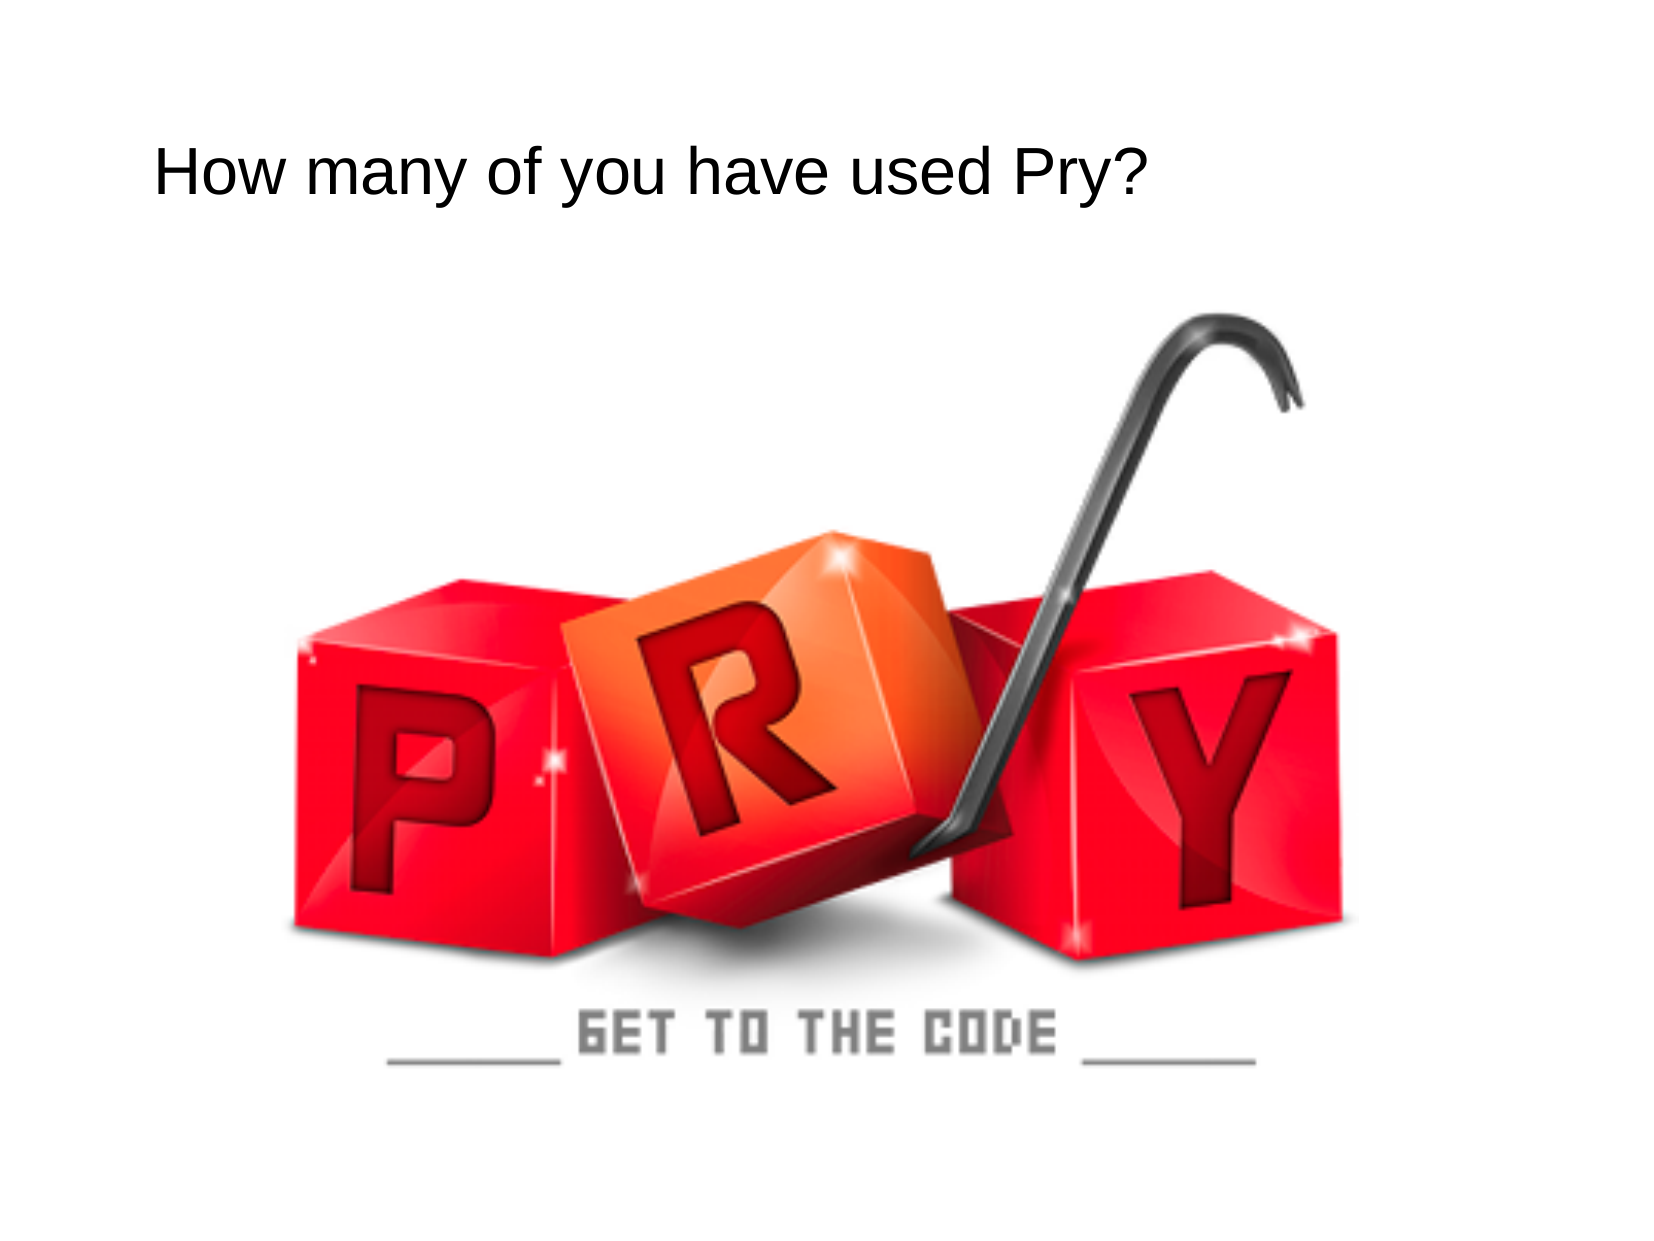

# How many of you have used Pry?